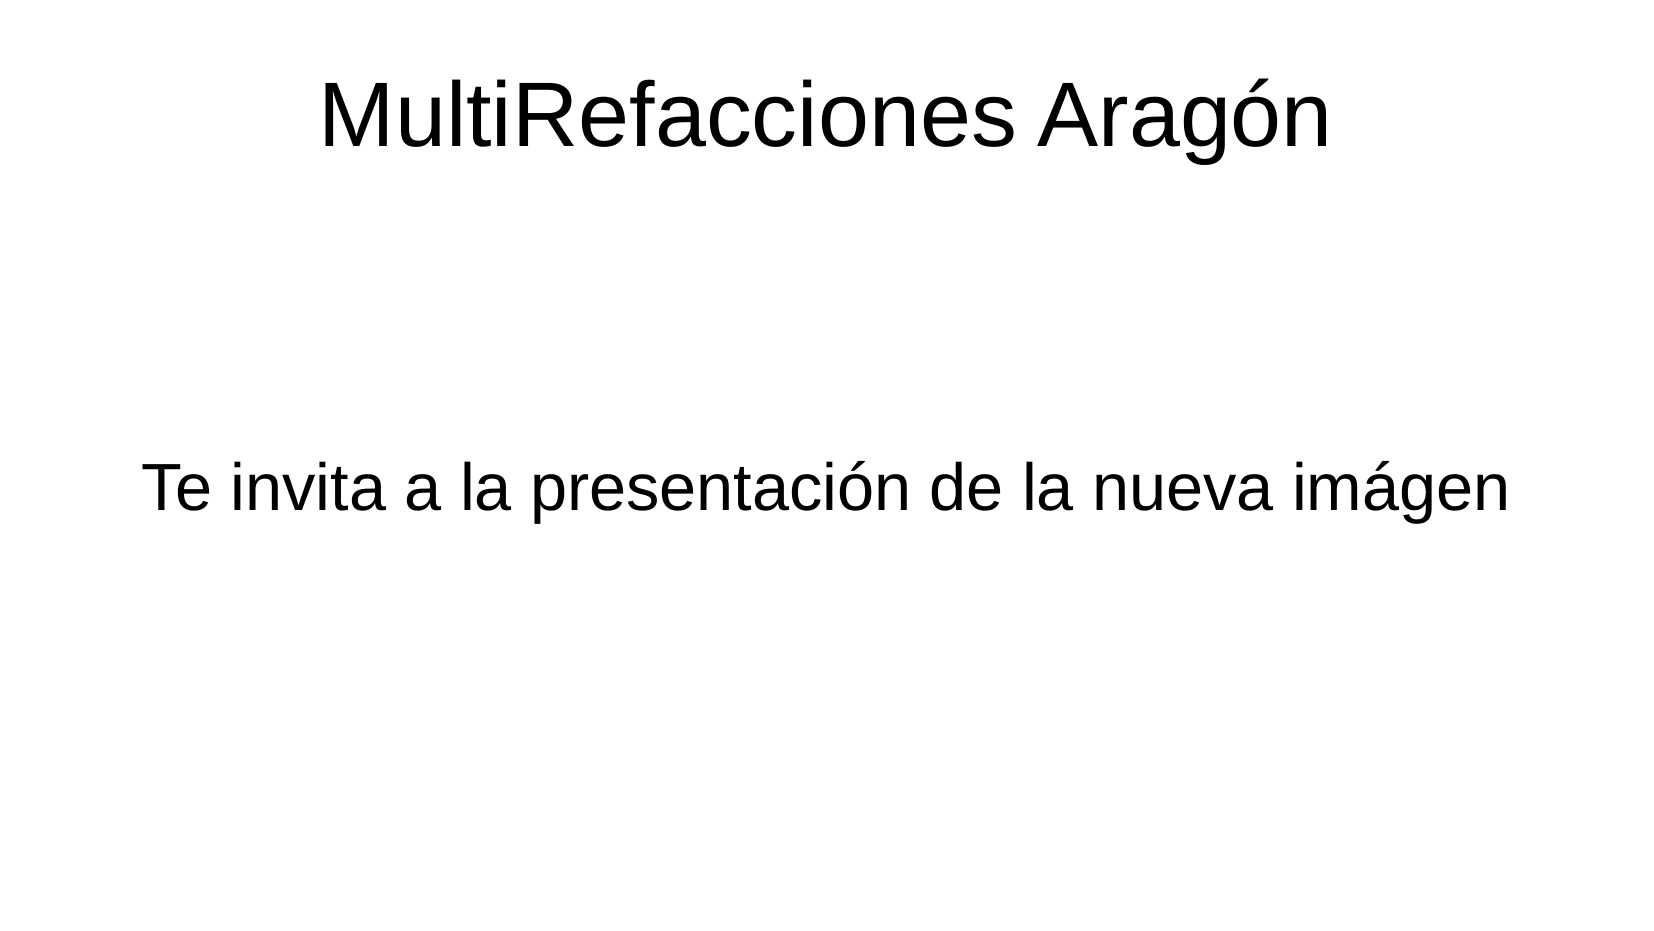

# MultiRefacciones Aragón
Te invita a la presentación de la nueva imágen